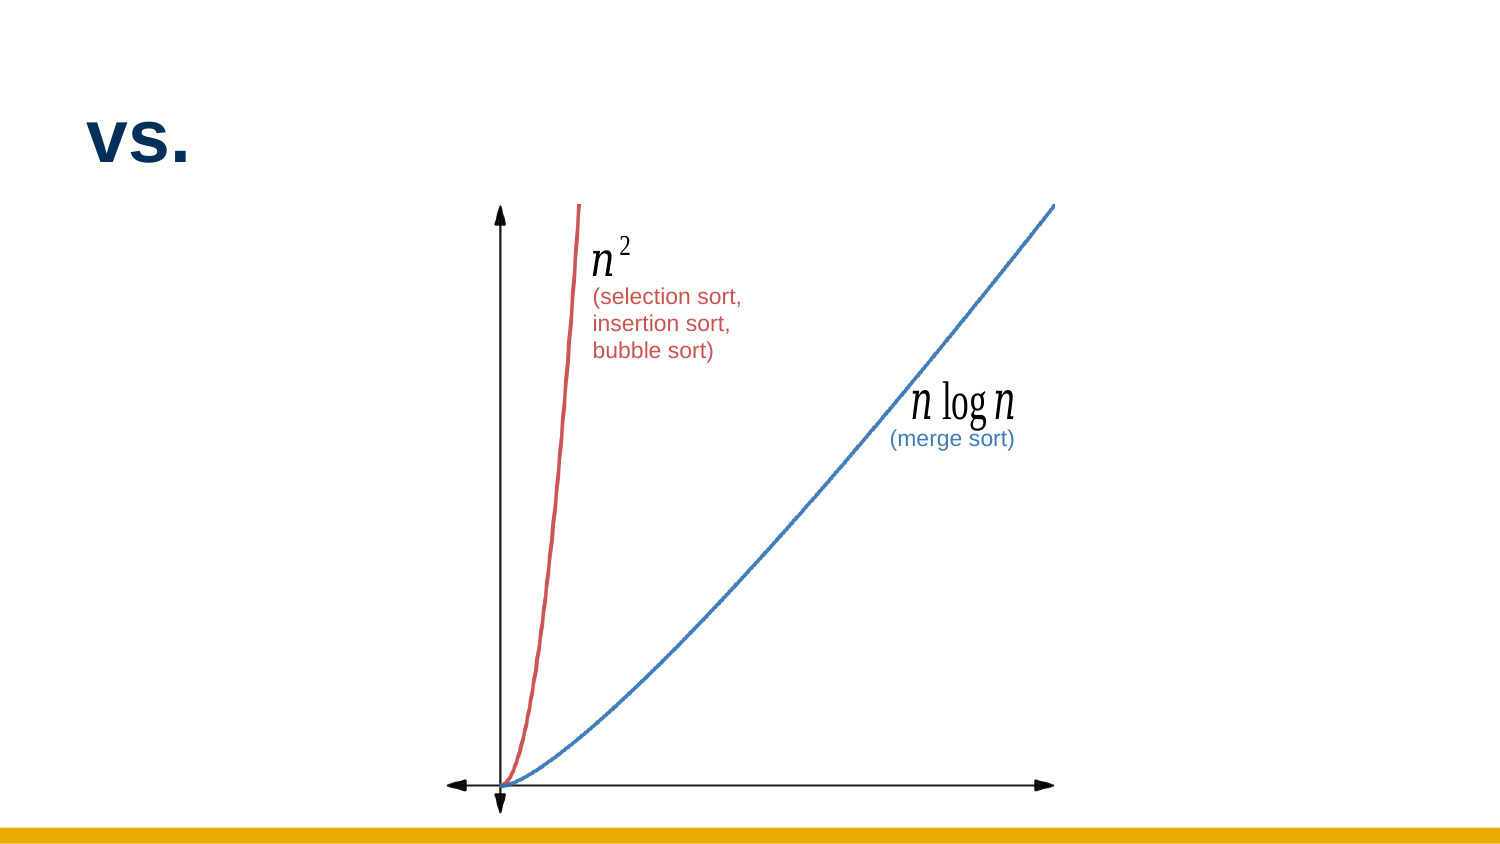

# vs.
(selection sort, insertion sort, bubble sort)
(merge sort)